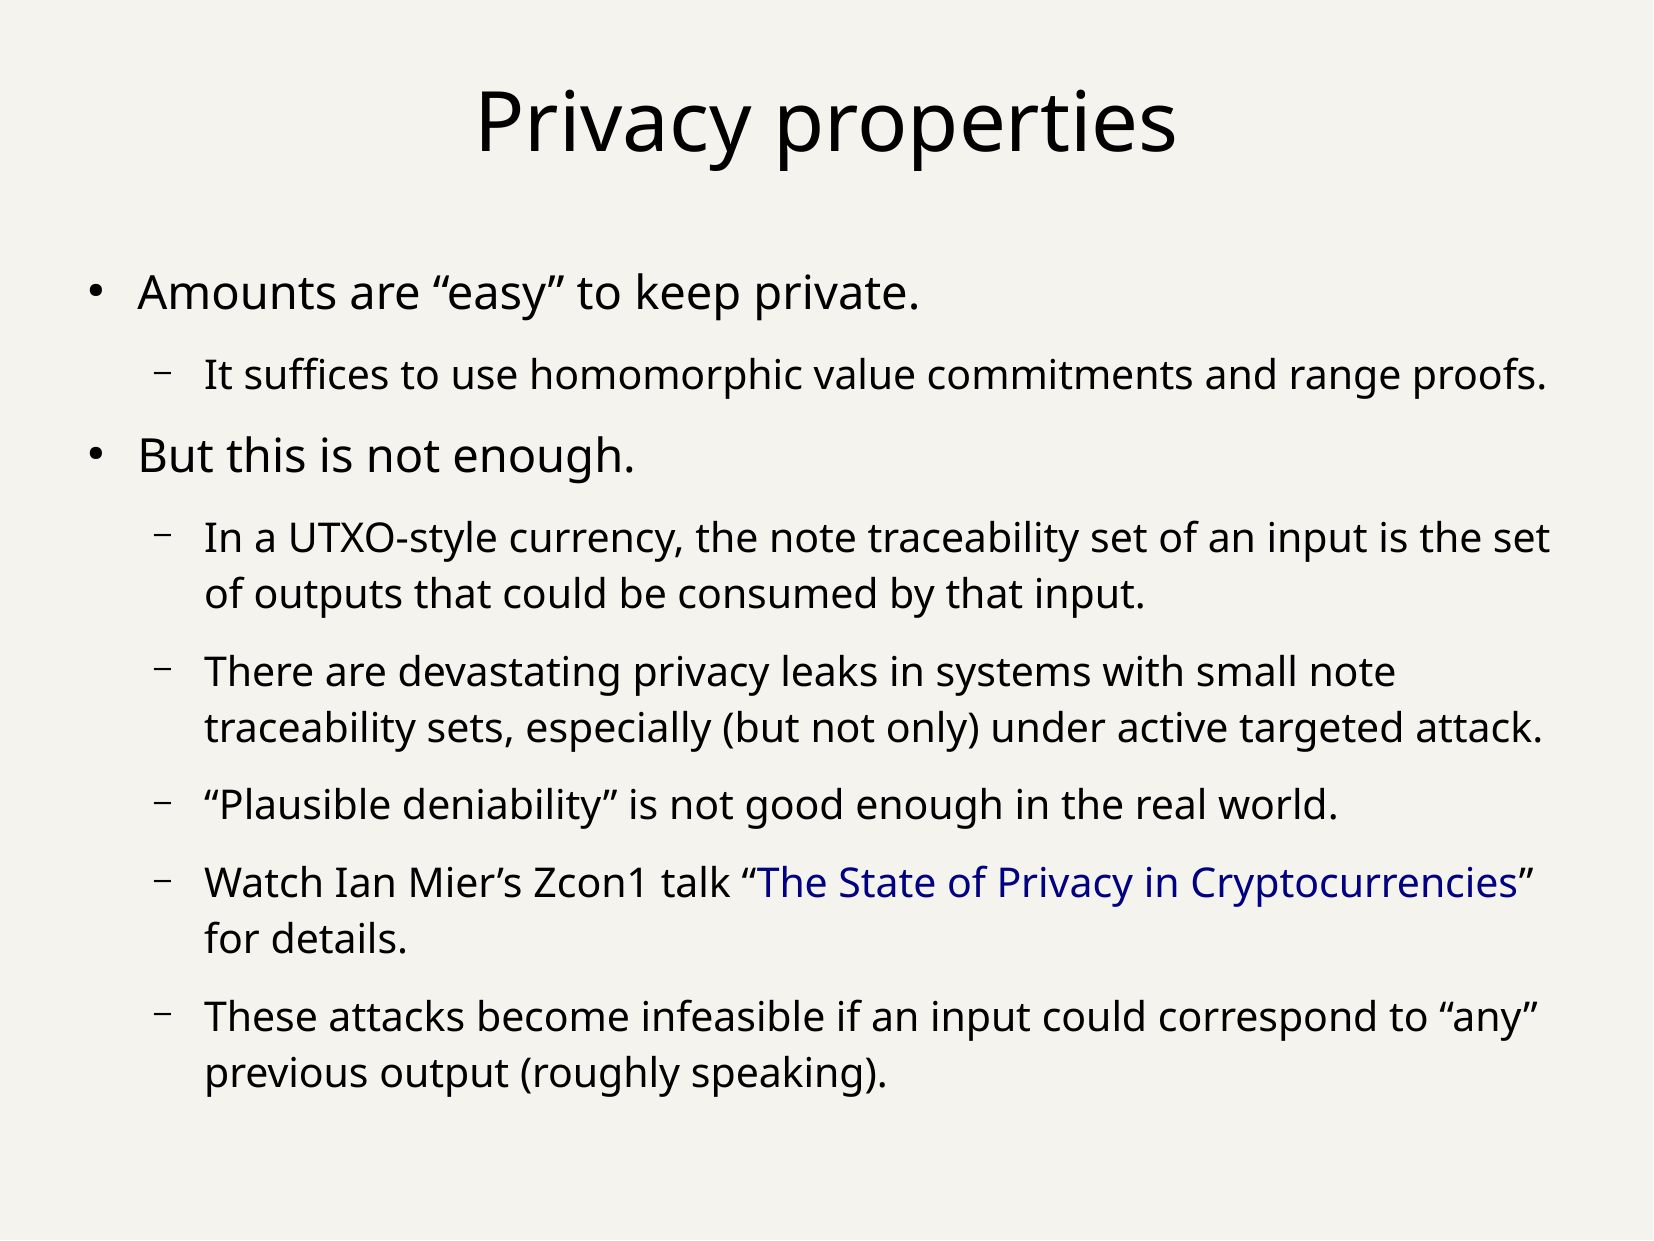

# Privacy properties
Amounts are “easy” to keep private.
It suffices to use homomorphic value commitments and range proofs.
But this is not enough.
In a UTXO-style currency, the note traceability set of an input is the set of outputs that could be consumed by that input.
There are devastating privacy leaks in systems with small note traceability sets, especially (but not only) under active targeted attack.
“Plausible deniability” is not good enough in the real world.
Watch Ian Mier’s Zcon1 talk “The State of Privacy in Cryptocurrencies” for details.
These attacks become infeasible if an input could correspond to “any” previous output (roughly speaking).